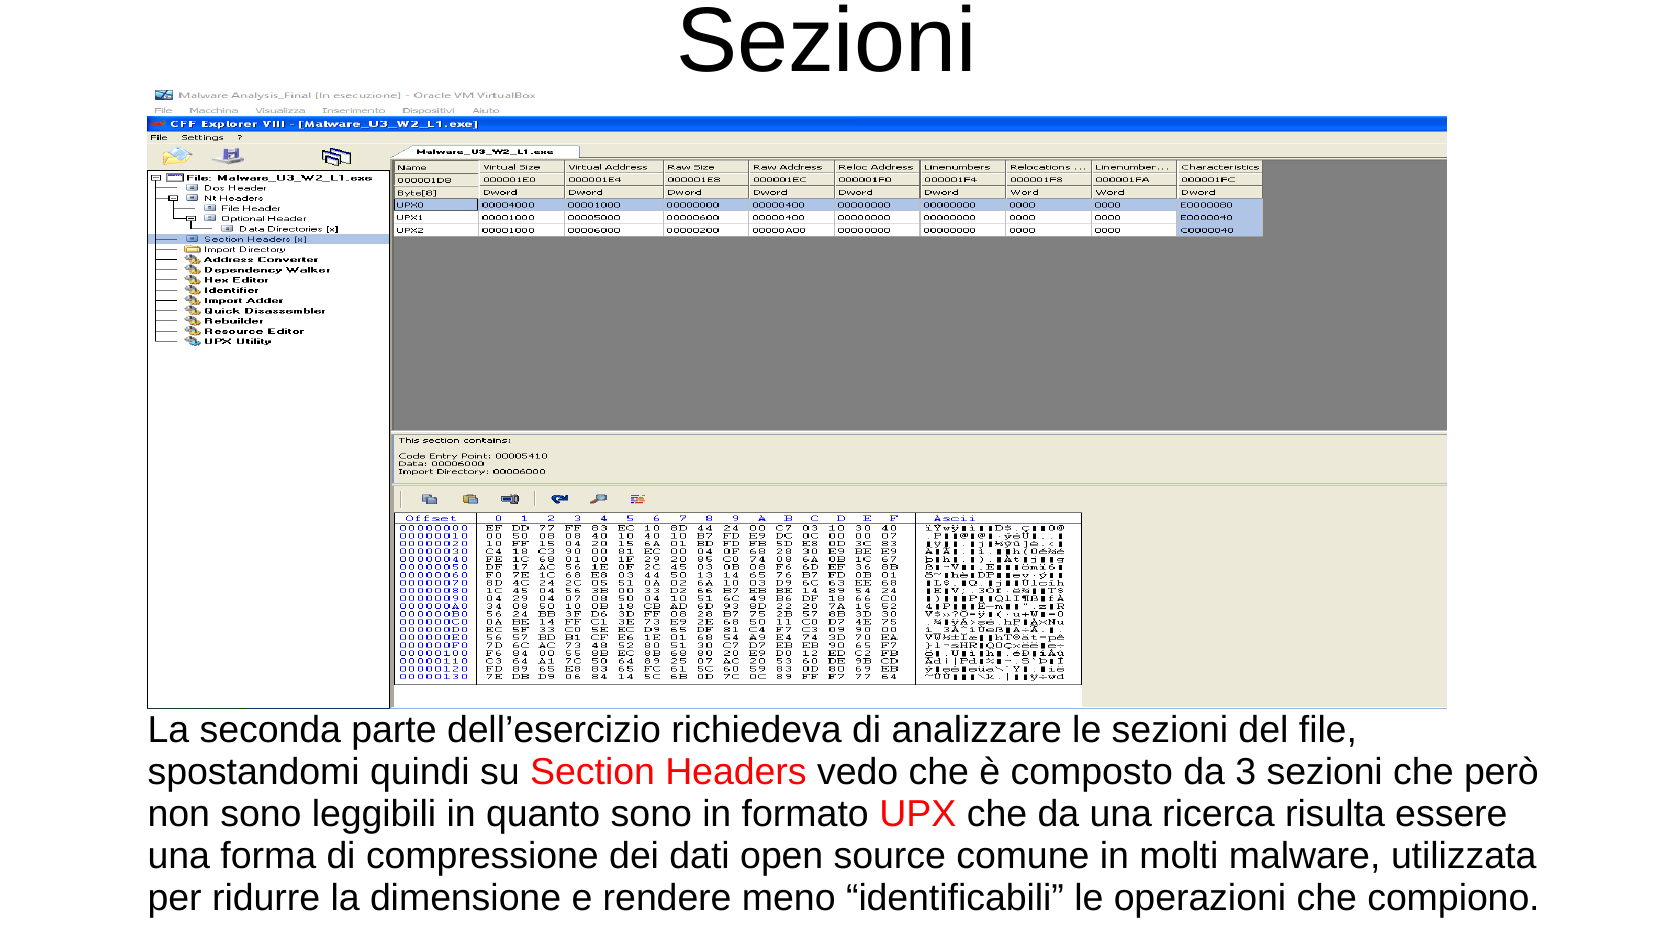

# Sezioni
La seconda parte dell’esercizio richiedeva di analizzare le sezioni del file, spostandomi quindi su Section Headers vedo che è composto da 3 sezioni che però non sono leggibili in quanto sono in formato UPX che da una ricerca risulta essere una forma di compressione dei dati open source comune in molti malware, utilizzata per ridurre la dimensione e rendere meno “identificabili” le operazioni che compiono.